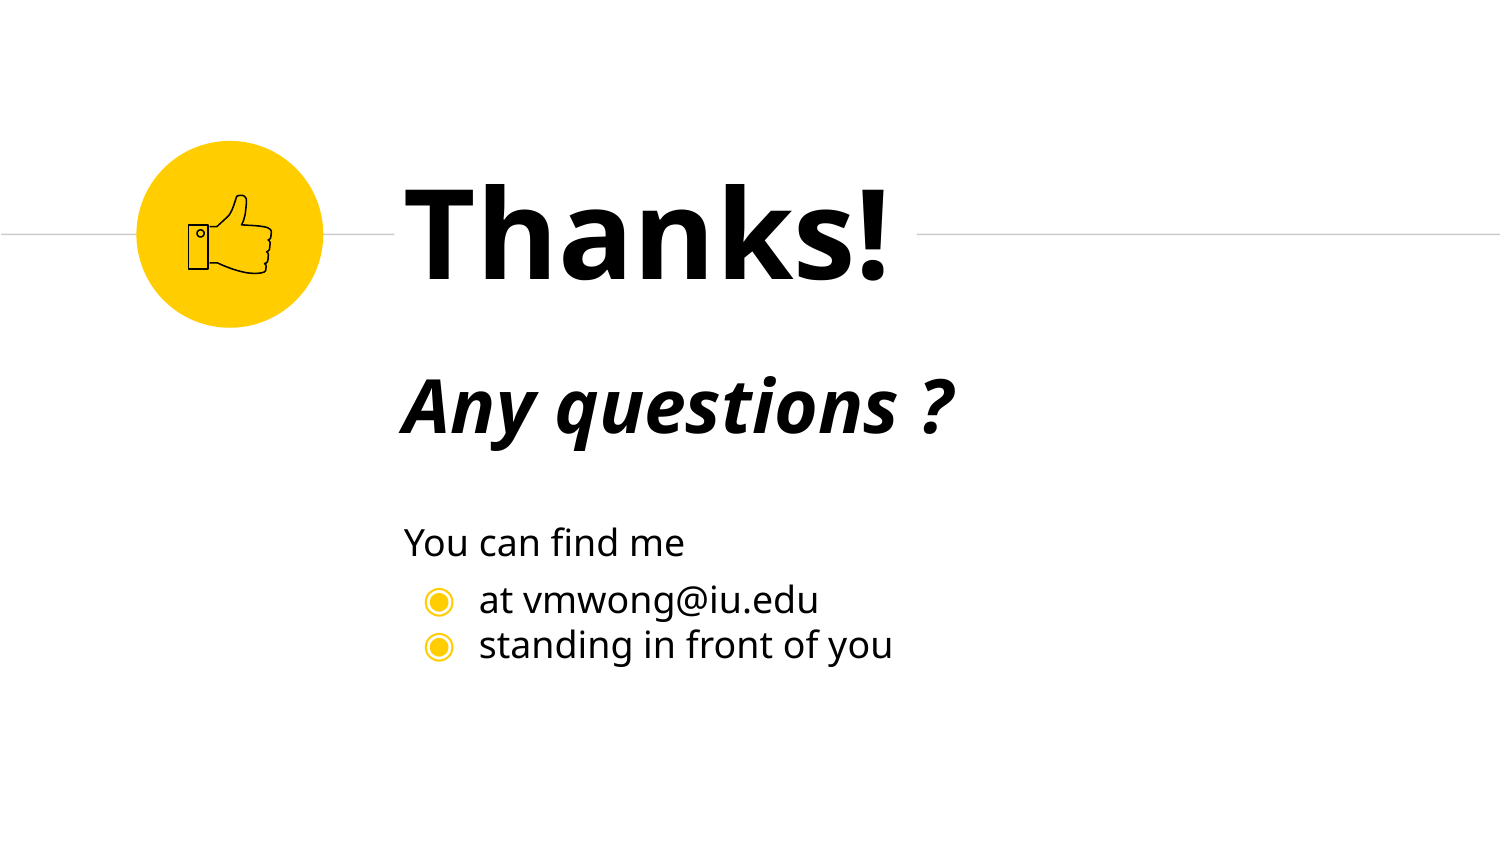

Thanks!
# Any questions ?
You can find me
at vmwong@iu.edu
standing in front of you